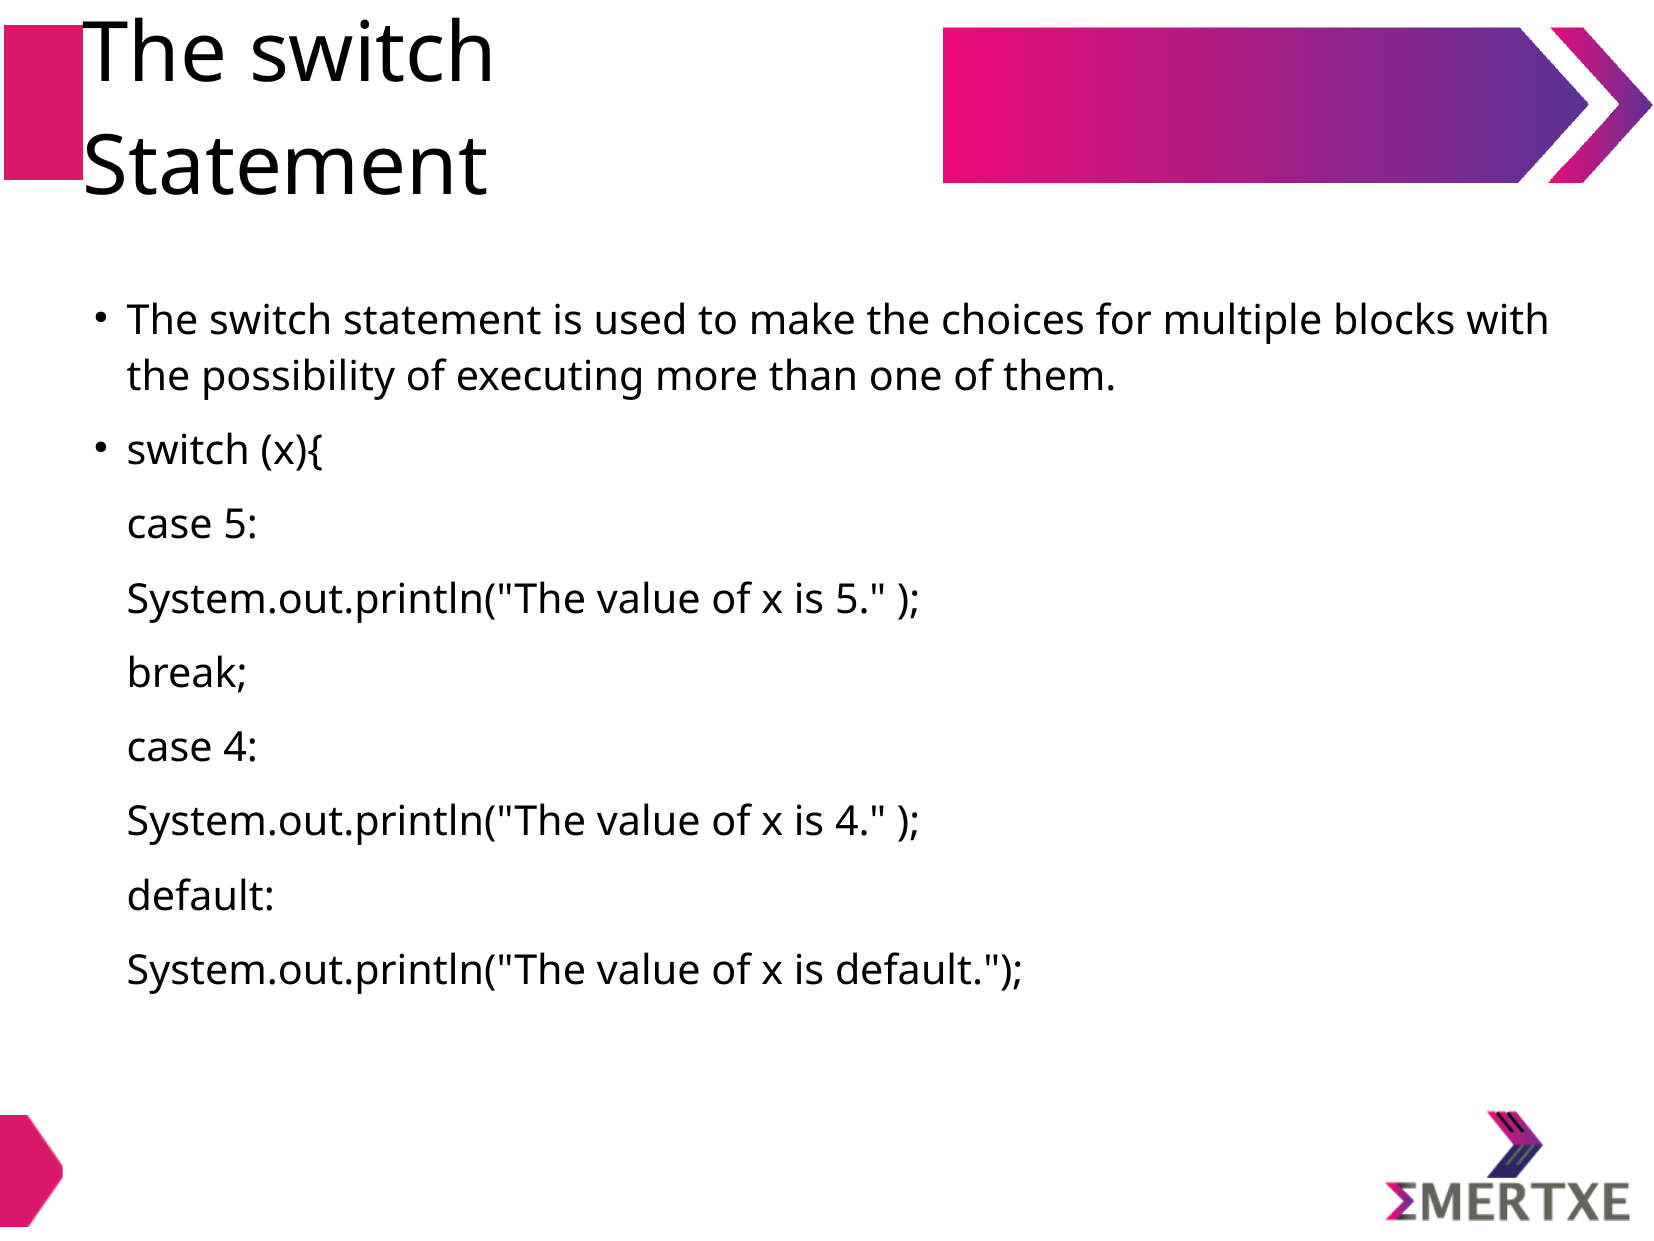

# The switch Statement
The switch statement is used to make the choices for multiple blocks with the possibility of executing more than one of them.
switch (x){
case 5:
System.out.println("The value of x is 5." );
break;
case 4:
System.out.println("The value of x is 4." );
default:
System.out.println("The value of x is default.");